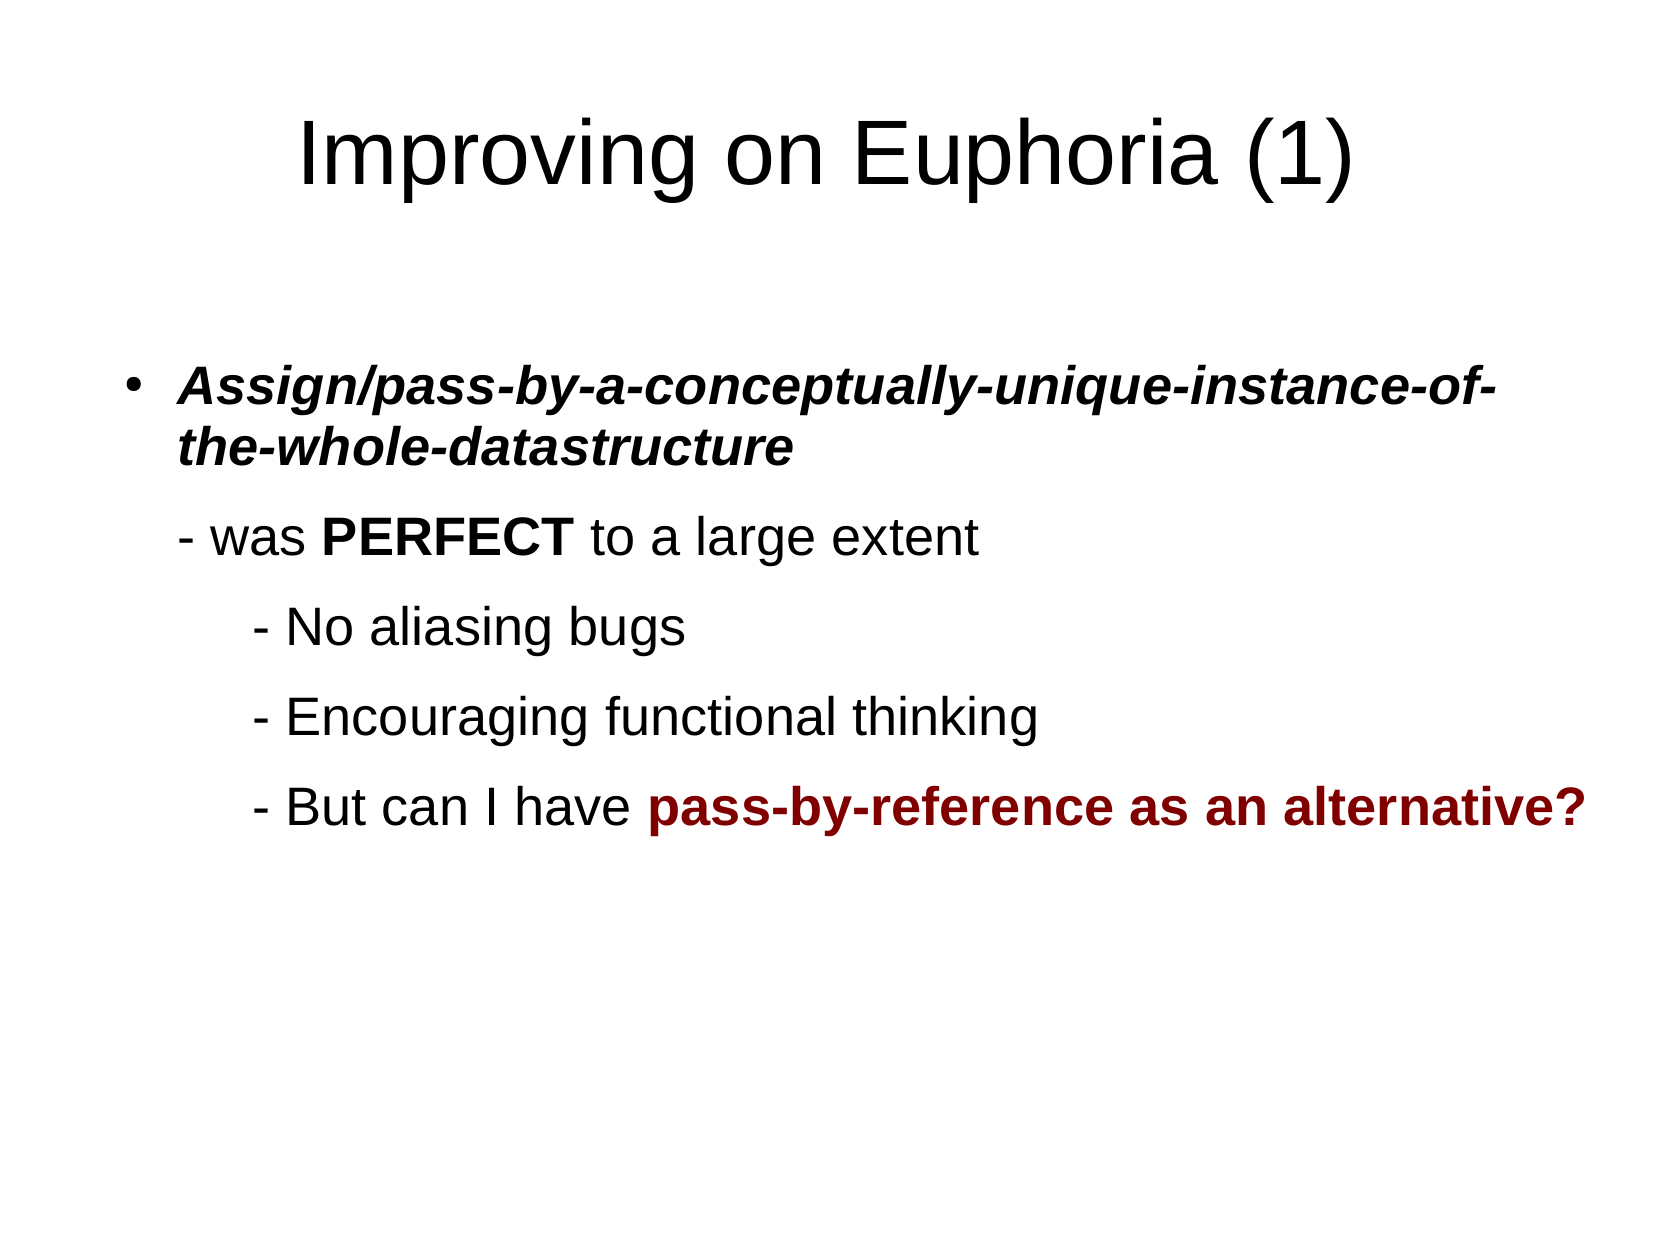

# Improving on Euphoria (1)
Assign/pass-by-a-conceptually-unique-instance-of-the-whole-datastructure
- was PERFECT to a large extent
 - No aliasing bugs
 - Encouraging functional thinking
 - But can I have pass-by-reference as an alternative?